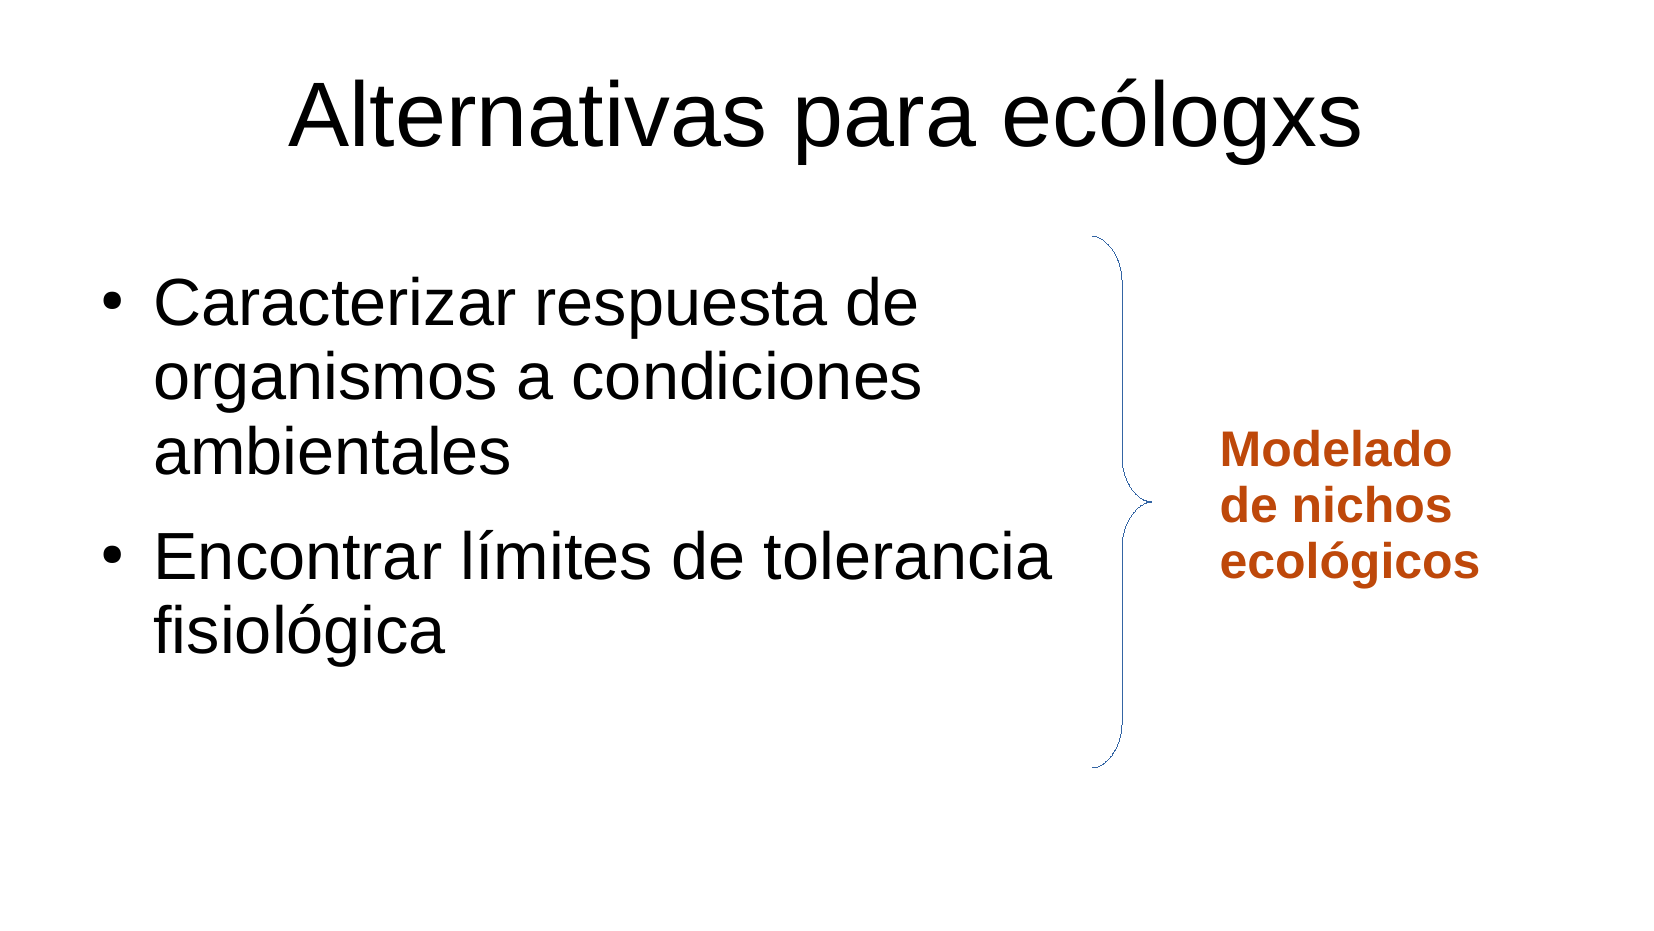

# Alternativas para ecólogxs
Caracterizar respuesta de organismos a condiciones ambientales
Encontrar límites de tolerancia fisiológica
Modelado de nichos ecológicos